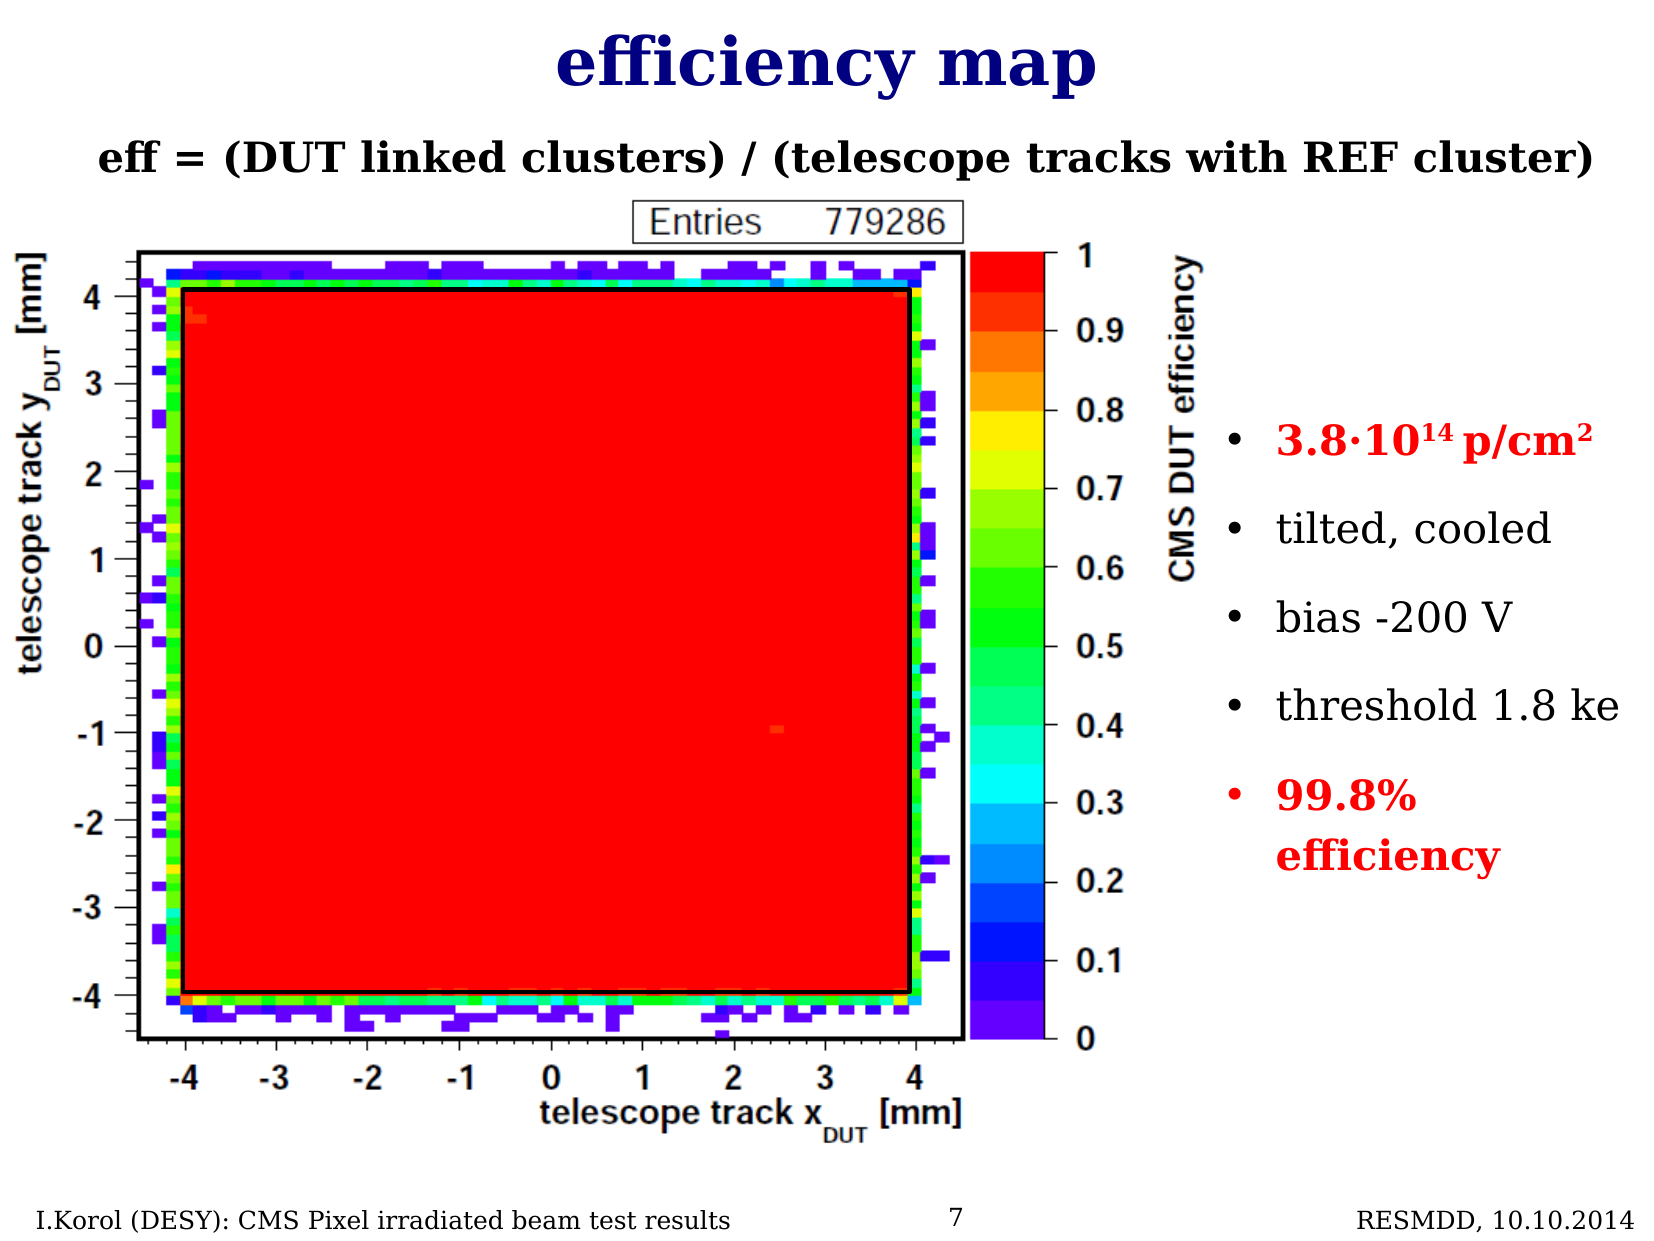

efficiency map
eff = (DUT linked clusters) / (telescope tracks with REF cluster)
# 3.8·1014 p/cm2
tilted, cooled
bias -200 V
threshold 1.8 ke
99.8% efficiency